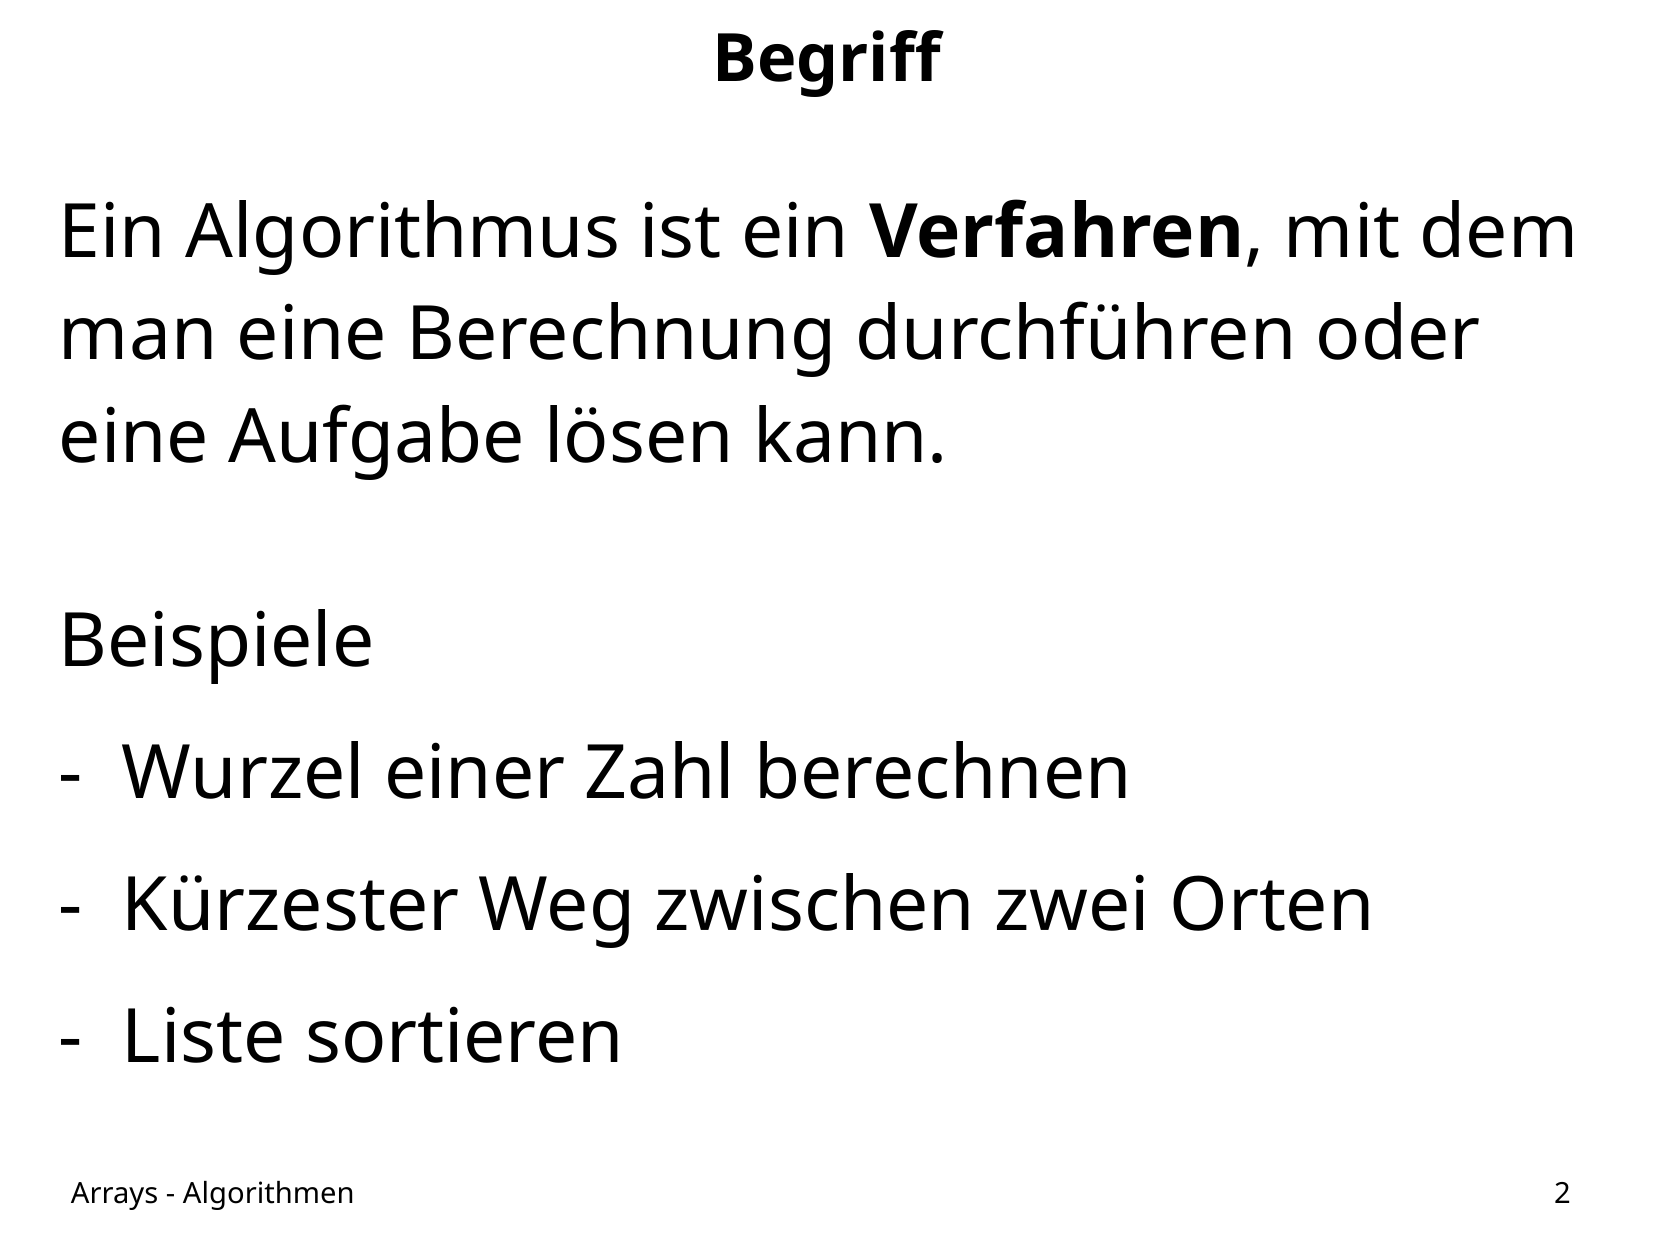

# Begriff
Ein Algorithmus ist ein Verfahren, mit dem man eine Berechnung durchführen oder eine Aufgabe lösen kann.
Beispiele
- Wurzel einer Zahl berechnen
- Kürzester Weg zwischen zwei Orten
- Liste sortieren
Arrays - Algorithmen
2